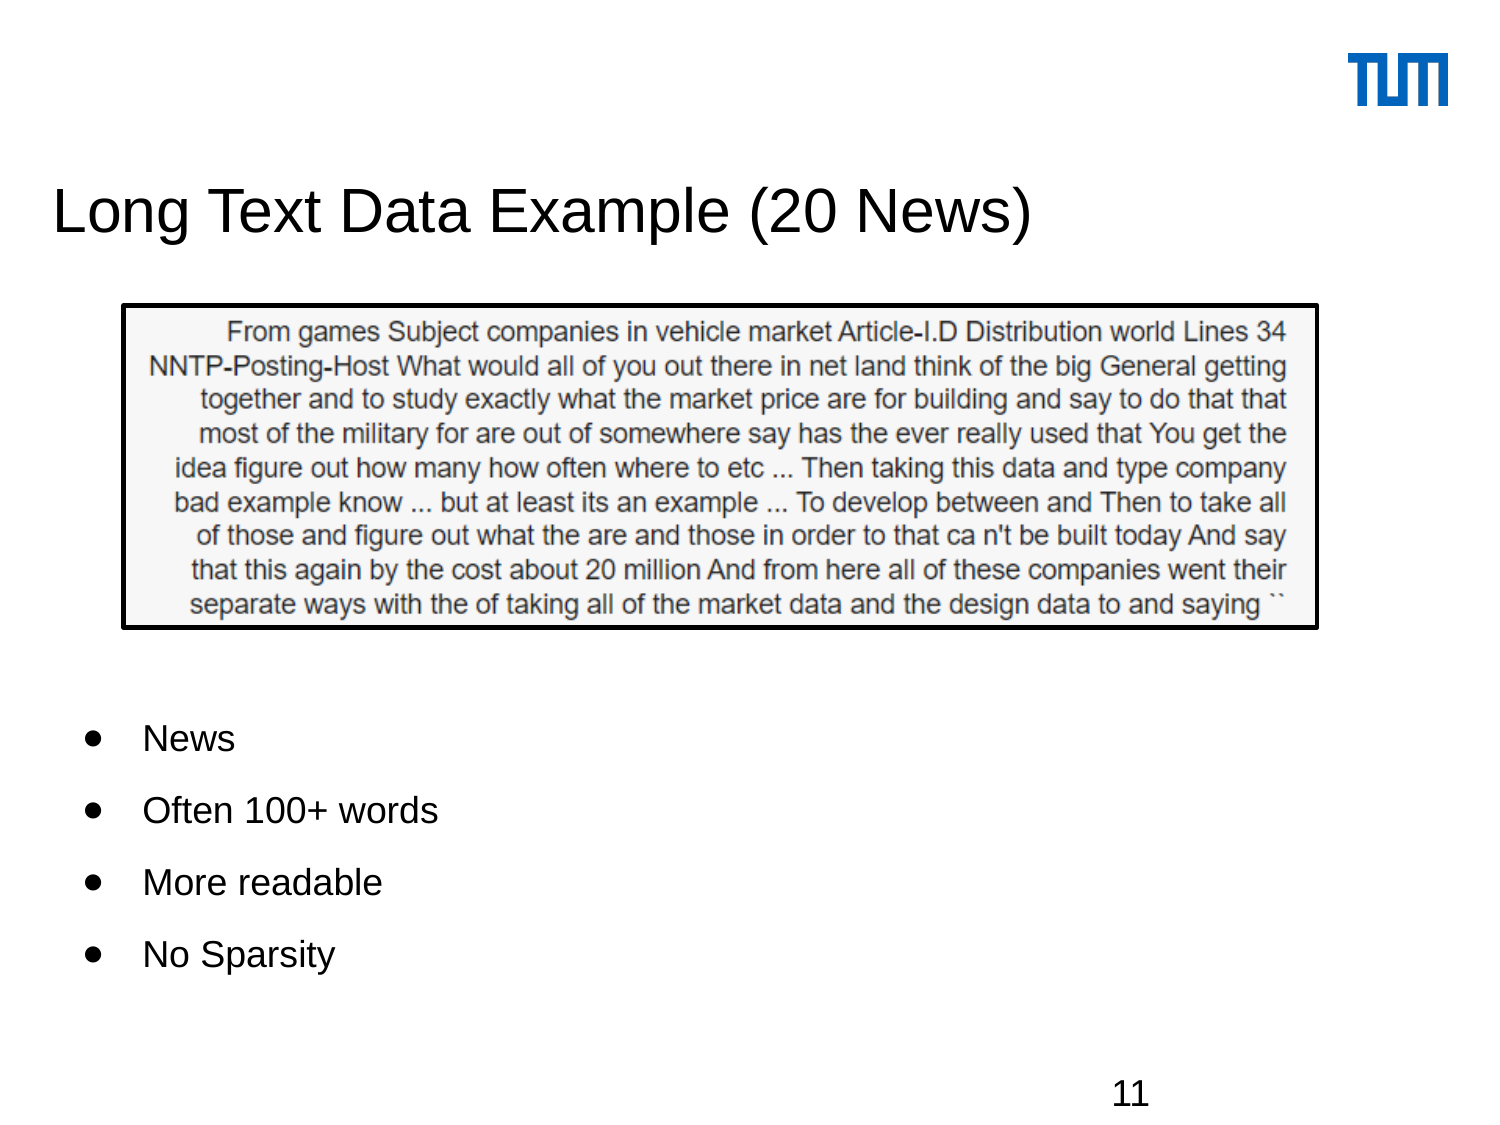

Long Text Data Example (20 News)
News
Often 100+ words
More readable
No Sparsity